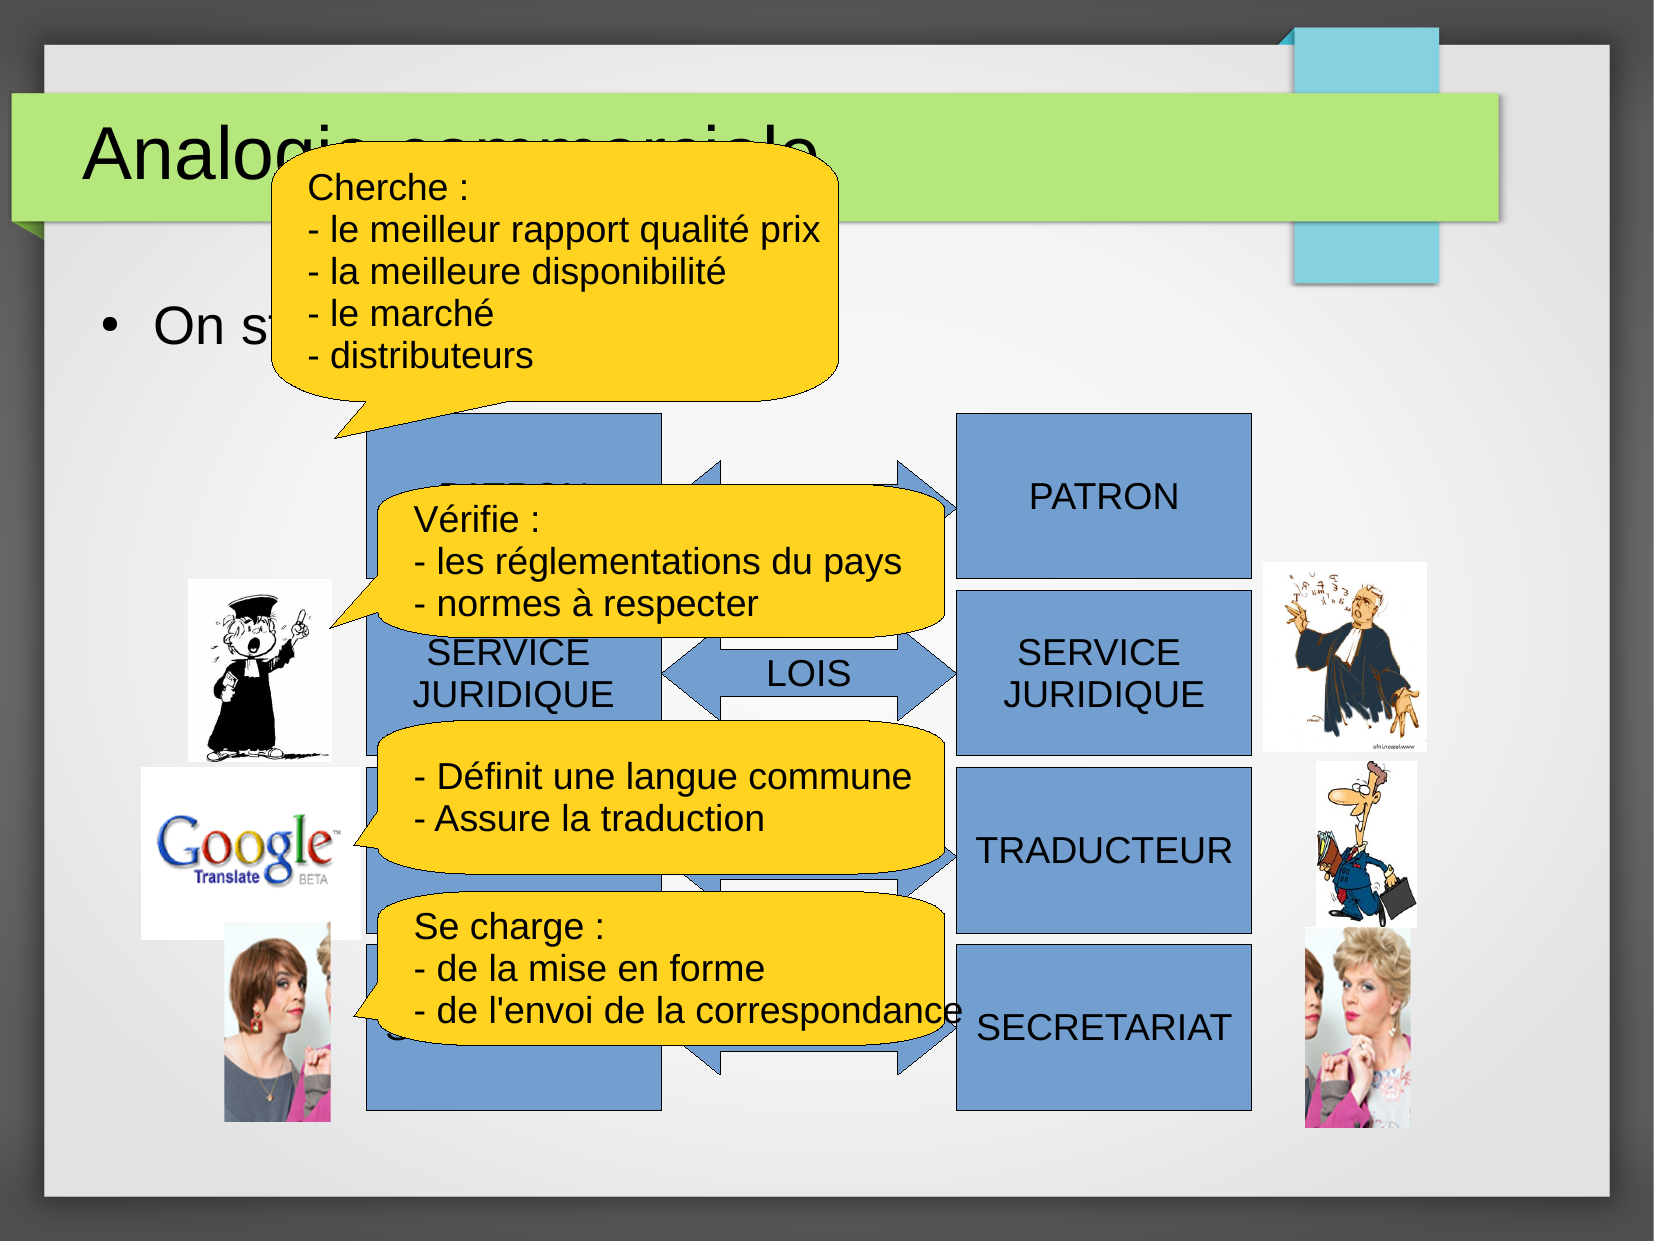

# Analogie commerciale
Cherche :
- le meilleur rapport qualité prix
- la meilleure disponibilité
- le marché
- distributeurs
On structure un peu tout ça :
PATRON
PATRON
DEAL
Vérifie :
- les réglementations du pays
- normes à respecter
SERVICE
JURIDIQUE
SERVICE
JURIDIQUE
LOIS
- Définit une langue commune
- Assure la traduction
TRADUCTEUR
TRADUCTEUR
LANGUE
Se charge :
- de la mise en forme
- de l'envoi de la correspondance
SECRETARIAT
SECRETARIAT
MISE EN FORME